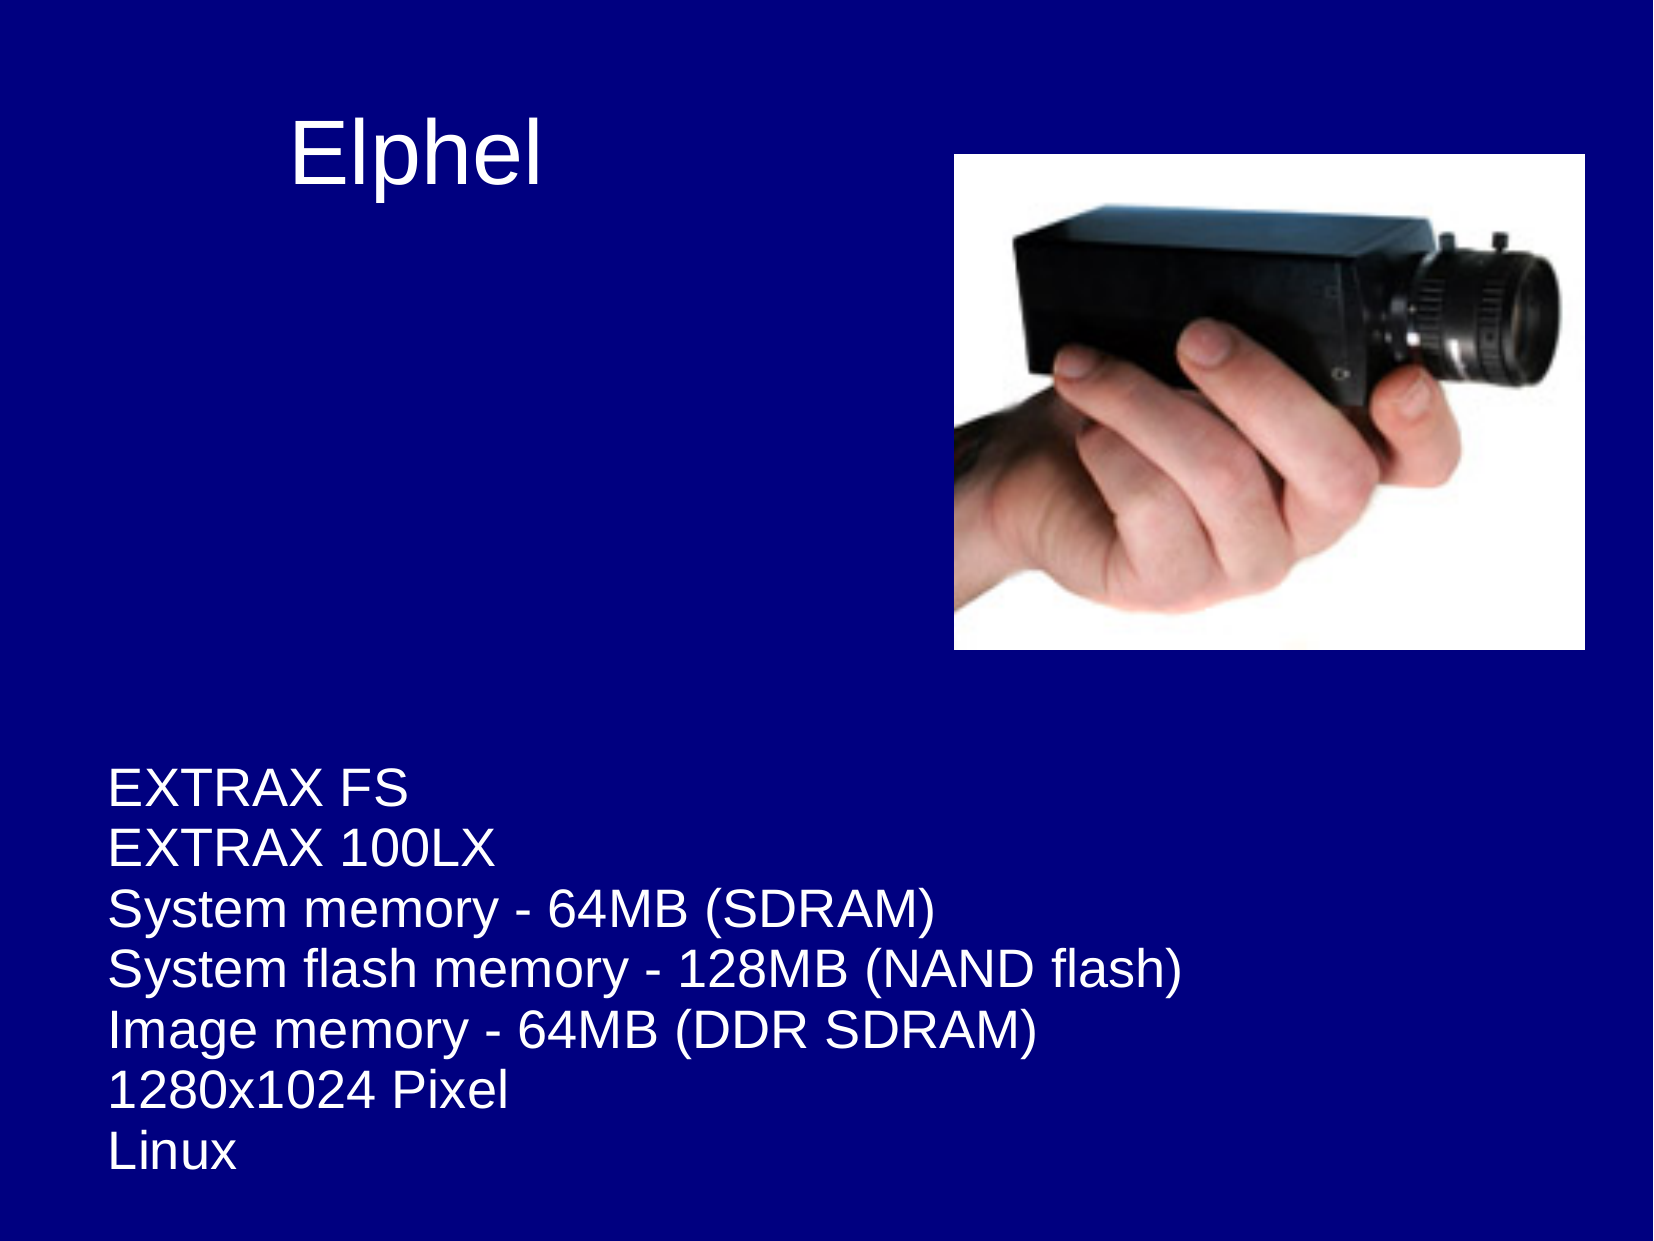

# Elphel
EXTRAX FS
EXTRAX 100LX
System memory - 64MB (SDRAM)
System flash memory - 128MB (NAND flash)
Image memory - 64MB (DDR SDRAM)
1280x1024 Pixel
Linux